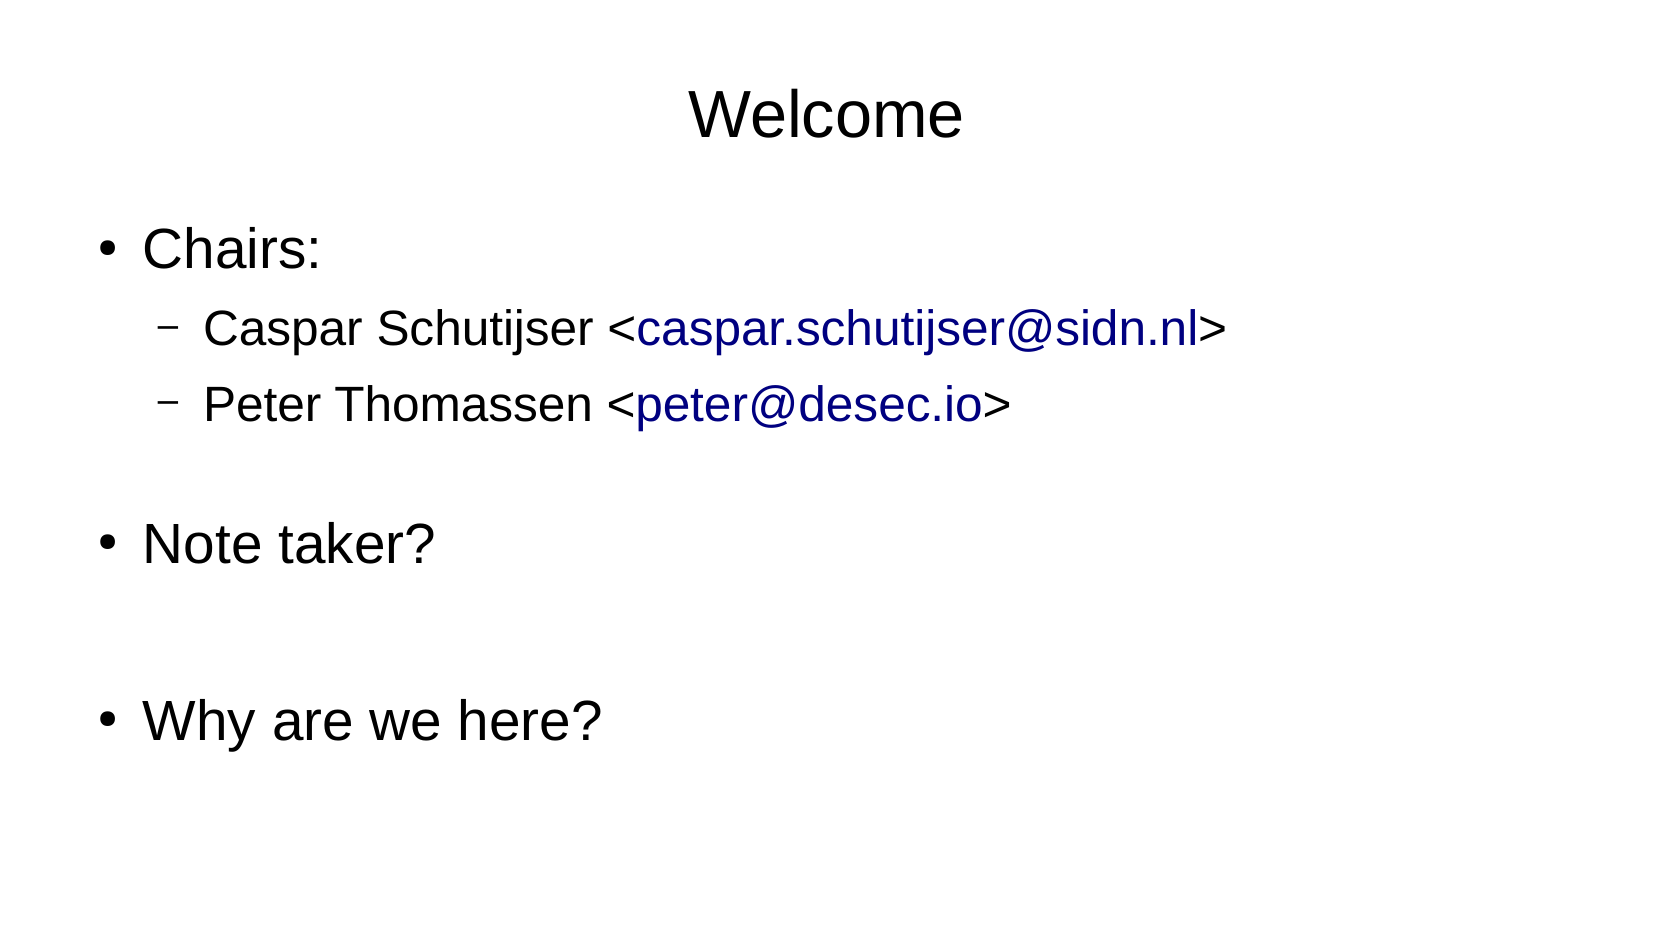

# Welcome
Chairs:
Caspar Schutijser <caspar.schutijser@sidn.nl>
Peter Thomassen <peter@desec.io>
Note taker?
Why are we here?